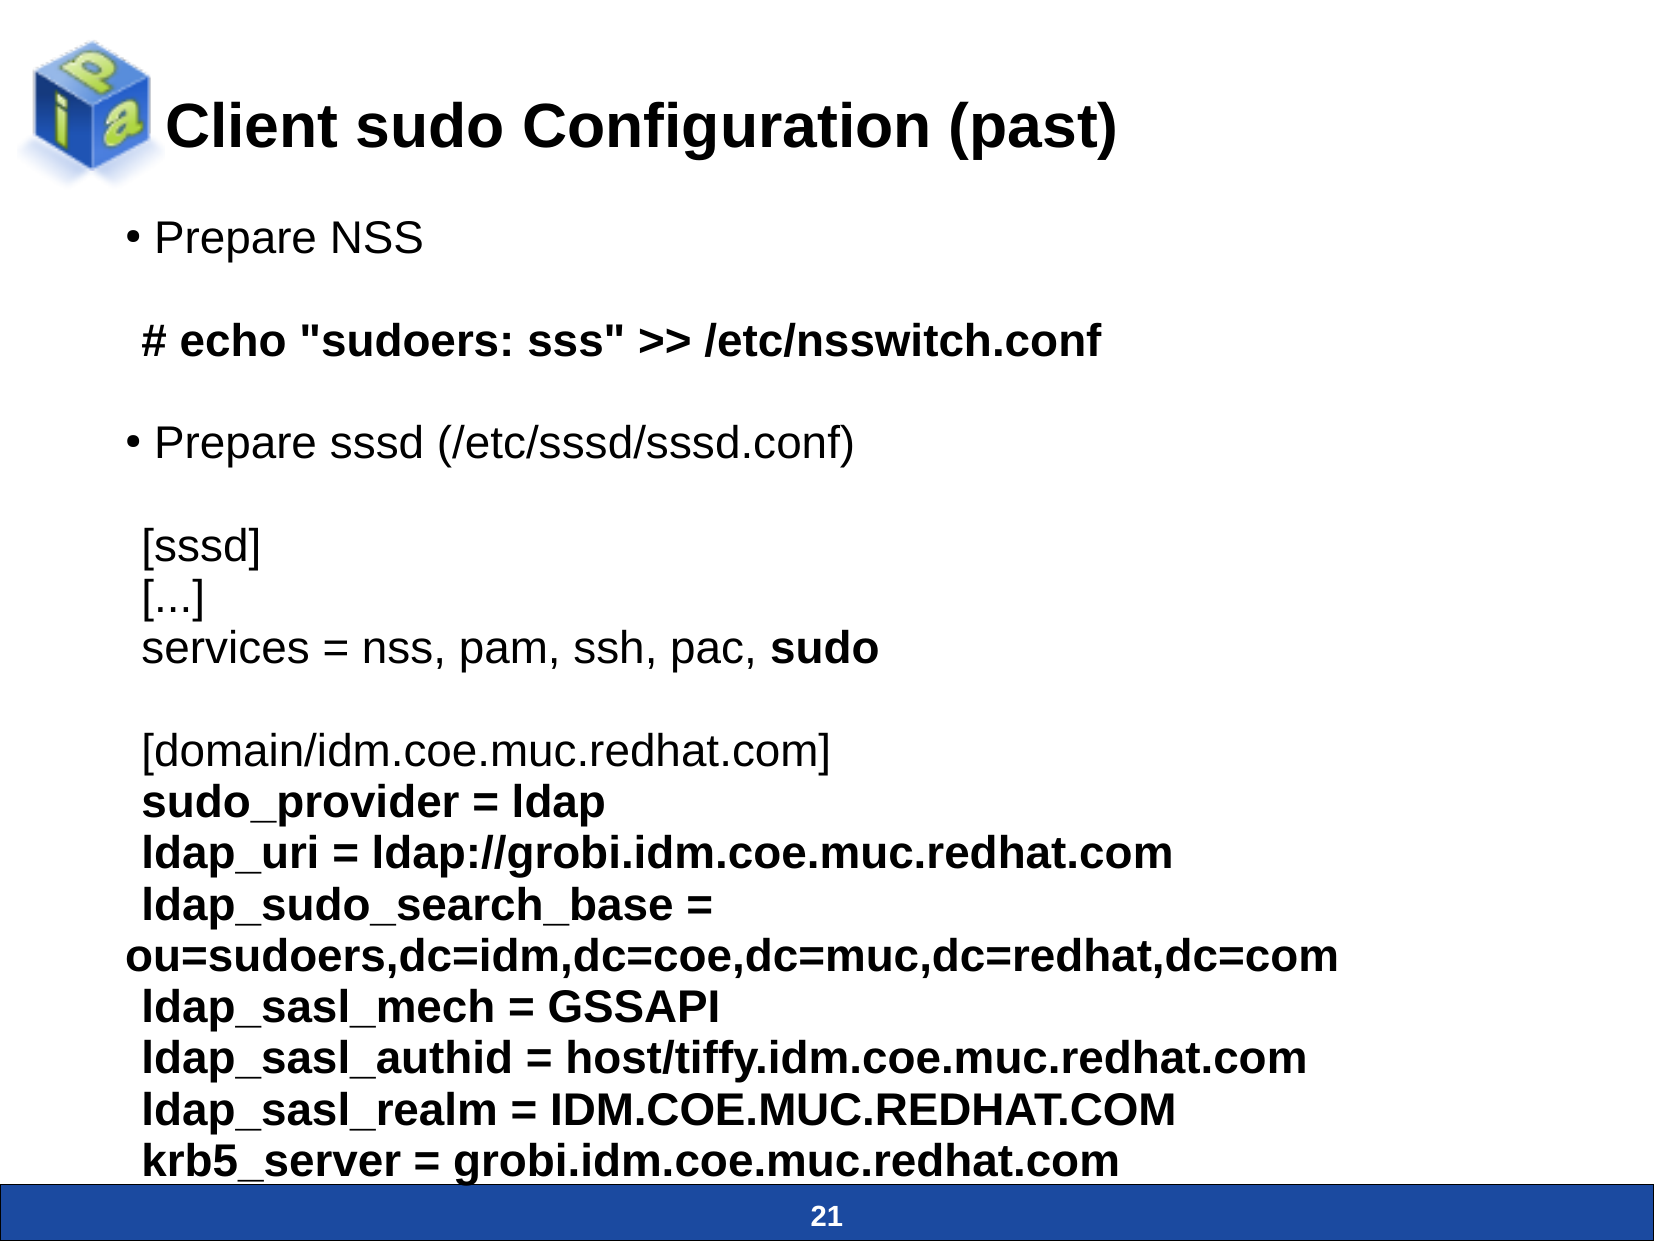

# Client sudo Configuration (past)
 Prepare NSS
# echo "sudoers: sss" >> /etc/nsswitch.conf
 Prepare sssd (/etc/sssd/sssd.conf)
[sssd]
[...]
services = nss, pam, ssh, pac, sudo
[domain/idm.coe.muc.redhat.com]
sudo_provider = ldap
ldap_uri = ldap://grobi.idm.coe.muc.redhat.com
ldap_sudo_search_base = ou=sudoers,dc=idm,dc=coe,dc=muc,dc=redhat,dc=com
ldap_sasl_mech = GSSAPI
ldap_sasl_authid = host/tiffy.idm.coe.muc.redhat.com
ldap_sasl_realm = IDM.COE.MUC.REDHAT.COM
krb5_server = grobi.idm.coe.muc.redhat.com
21